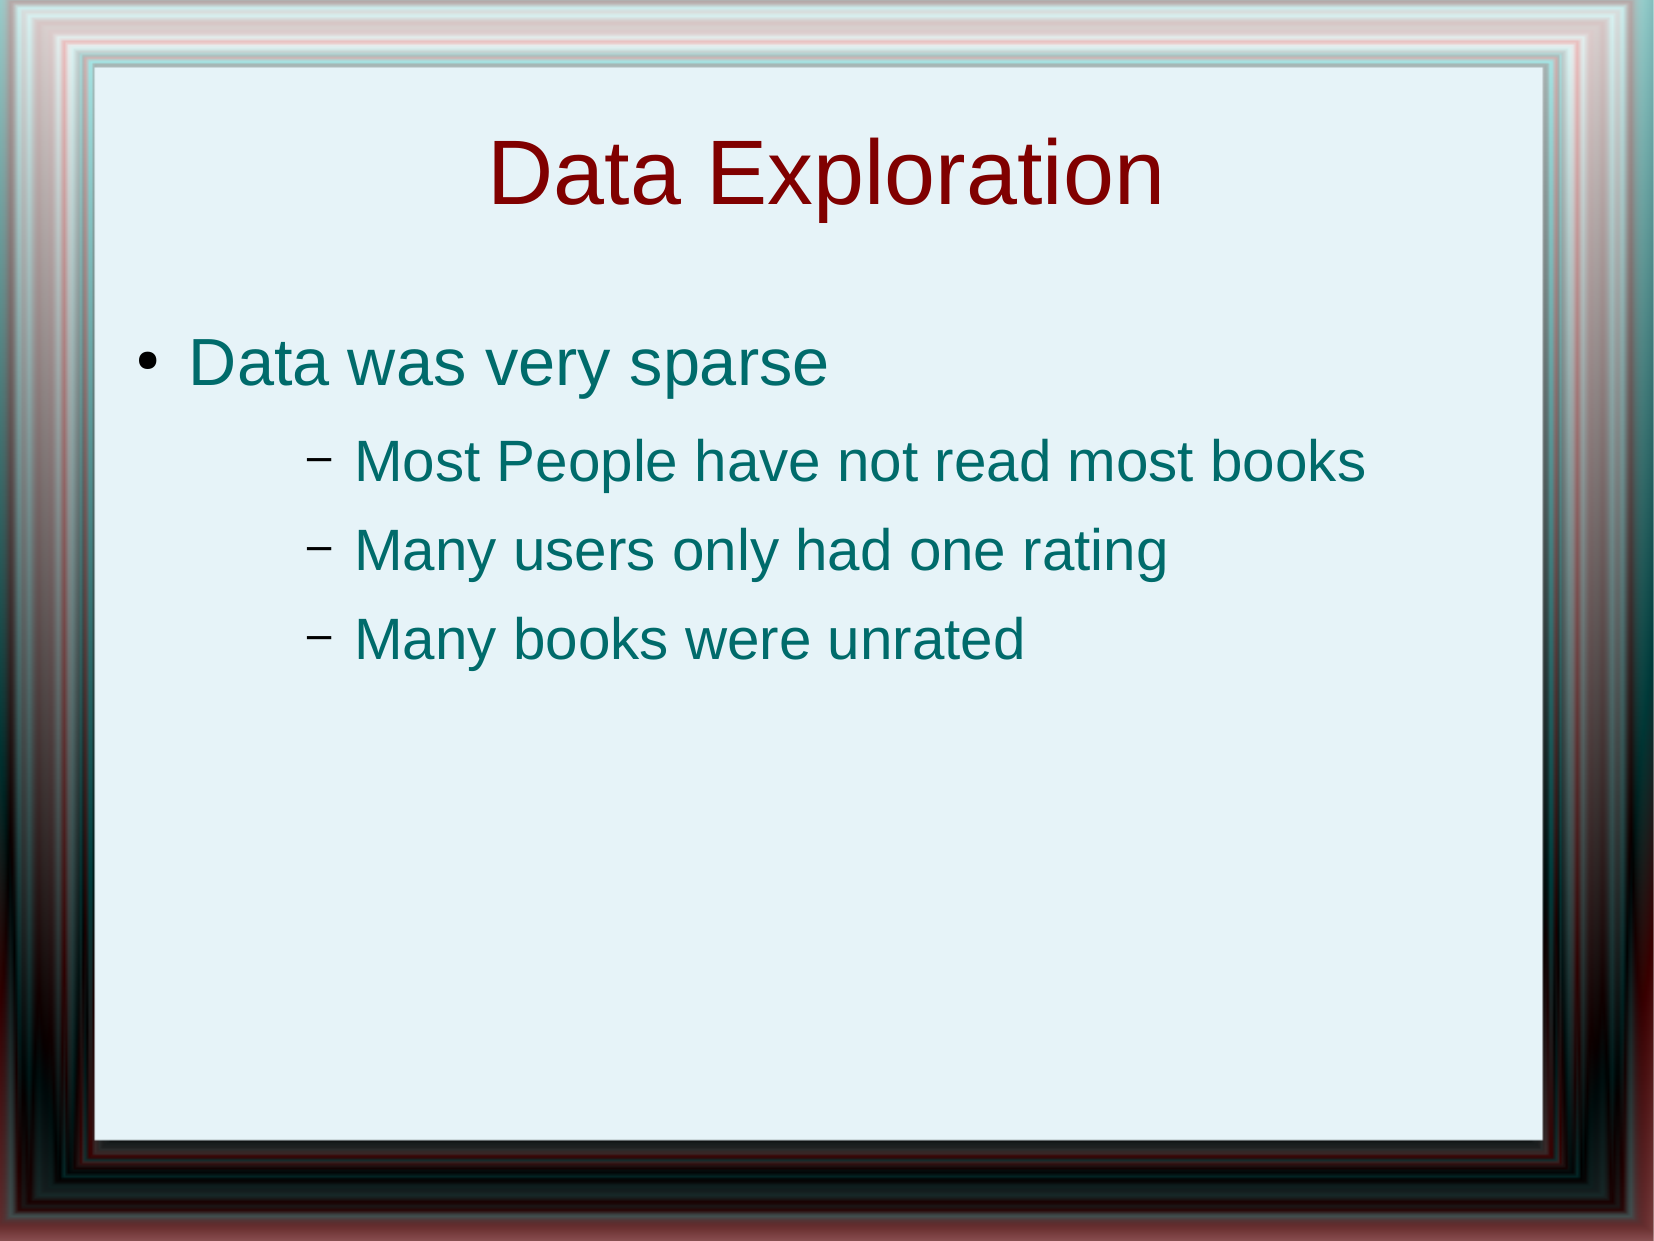

# Data Exploration
Data was very sparse
Most People have not read most books
Many users only had one rating
Many books were unrated